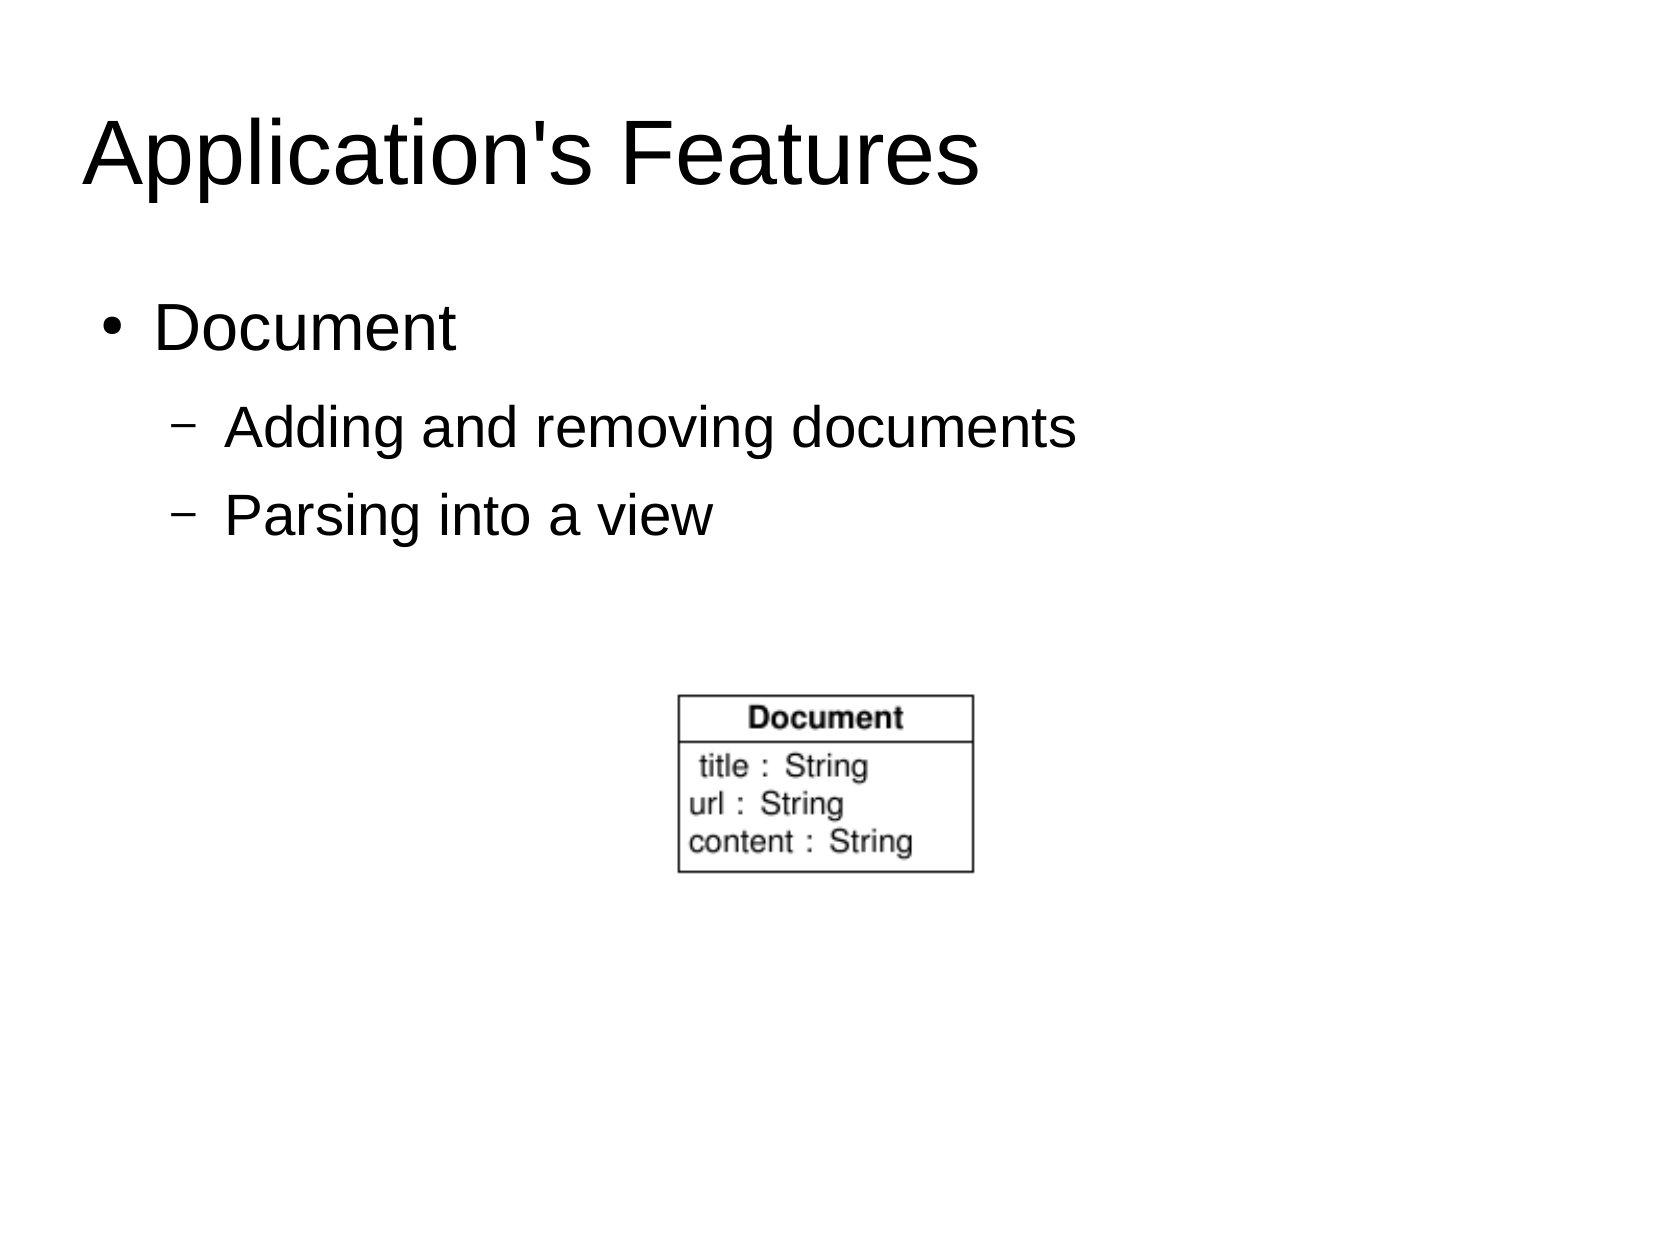

# Application's Features
Document
Adding and removing documents
Parsing into a view